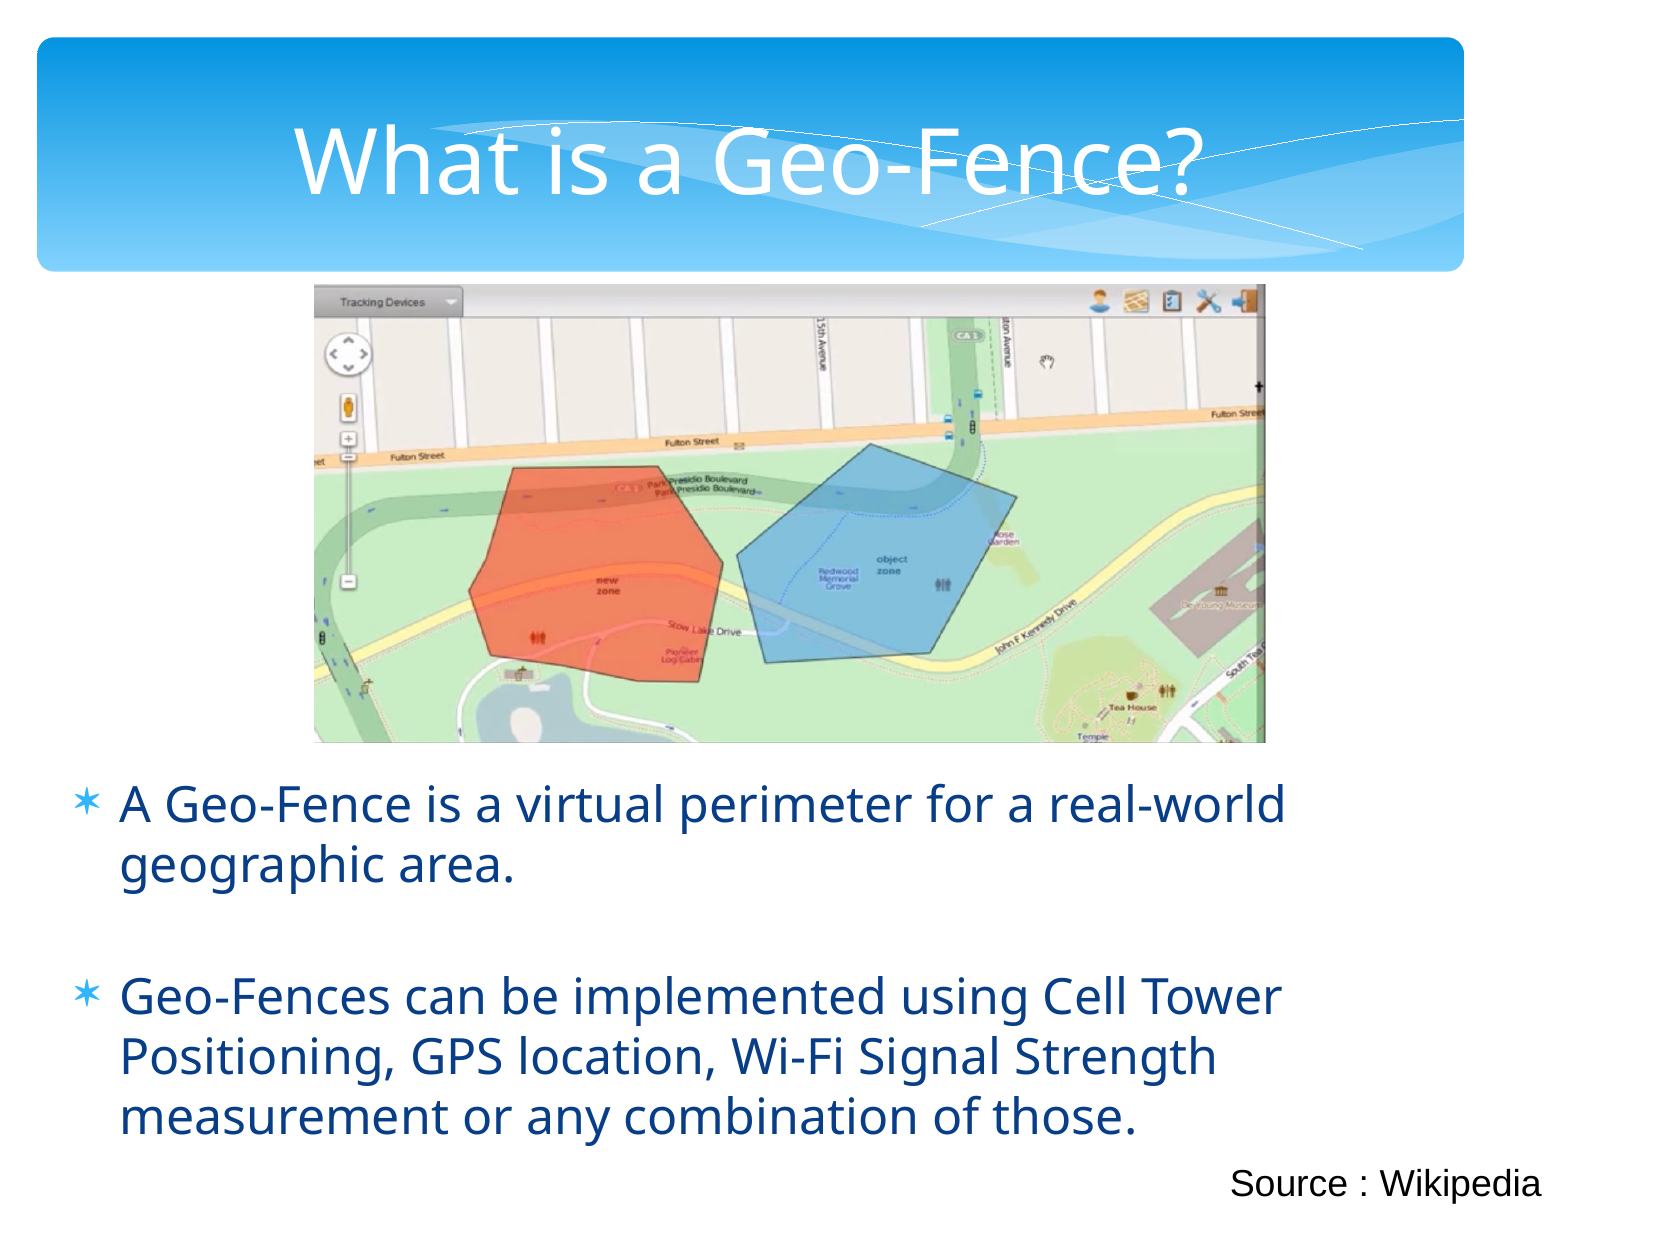

# What is a Geo-Fence?
A Geo-Fence is a virtual perimeter for a real-world geographic area.
Geo-Fences can be implemented using Cell Tower Positioning, GPS location, Wi-Fi Signal Strength measurement or any combination of those.
Source : Wikipedia